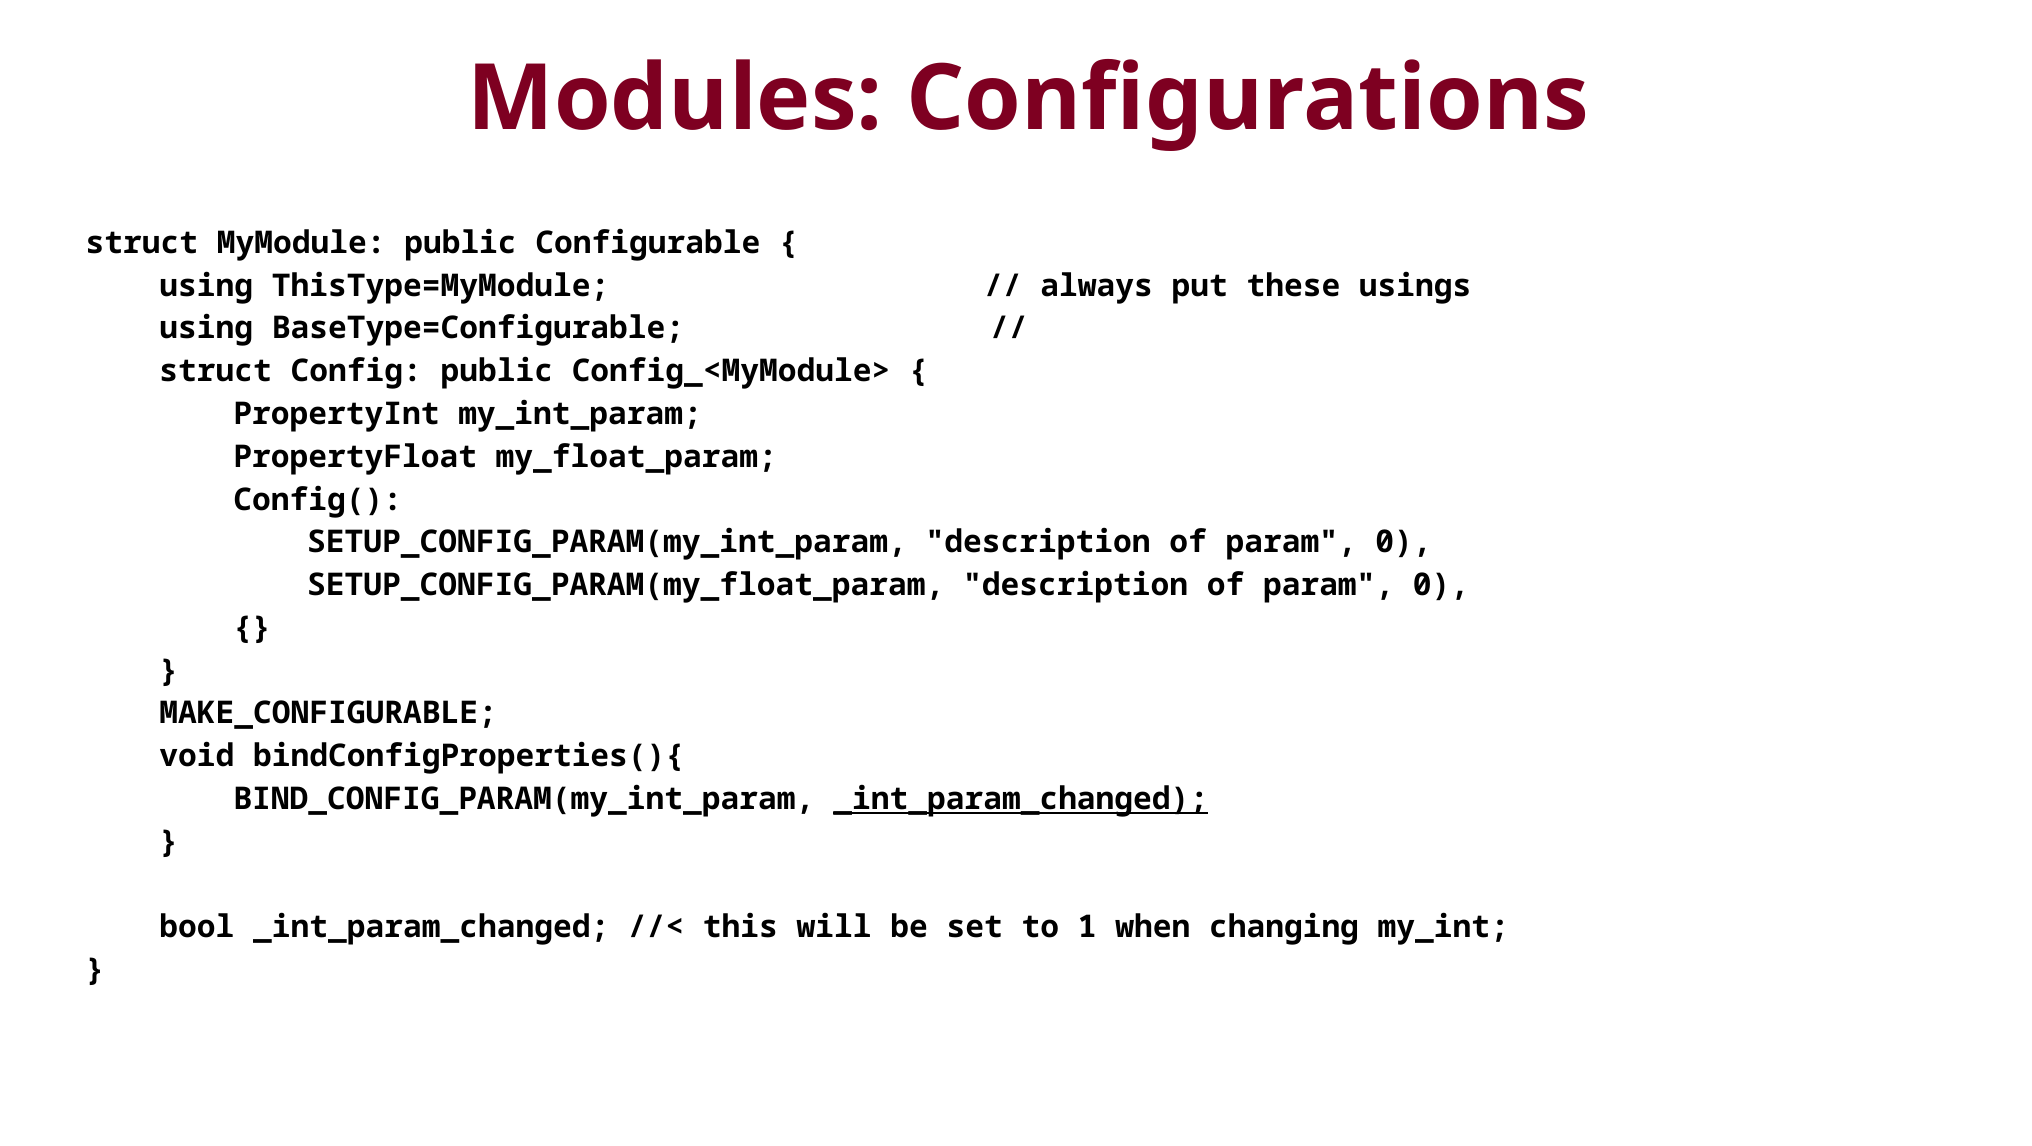

# Modules: Configurations
struct MyModule: public Configurable {
	using ThisType=MyModule; // always put these usings
	using BaseType=Configurable;				 //
	struct Config: public Config_<MyModule> {
		PropertyInt my_int_param;
		PropertyFloat my_float_param;
		Config():
			SETUP_CONFIG_PARAM(my_int_param, "description of param", 0),
			SETUP_CONFIG_PARAM(my_float_param, "description of param", 0),
		{}
	}
	MAKE_CONFIGURABLE;
	void bindConfigProperties(){
		BIND_CONFIG_PARAM(my_int_param, _int_param_changed);
	}
	bool _int_param_changed; //< this will be set to 1 when changing my_int;
}